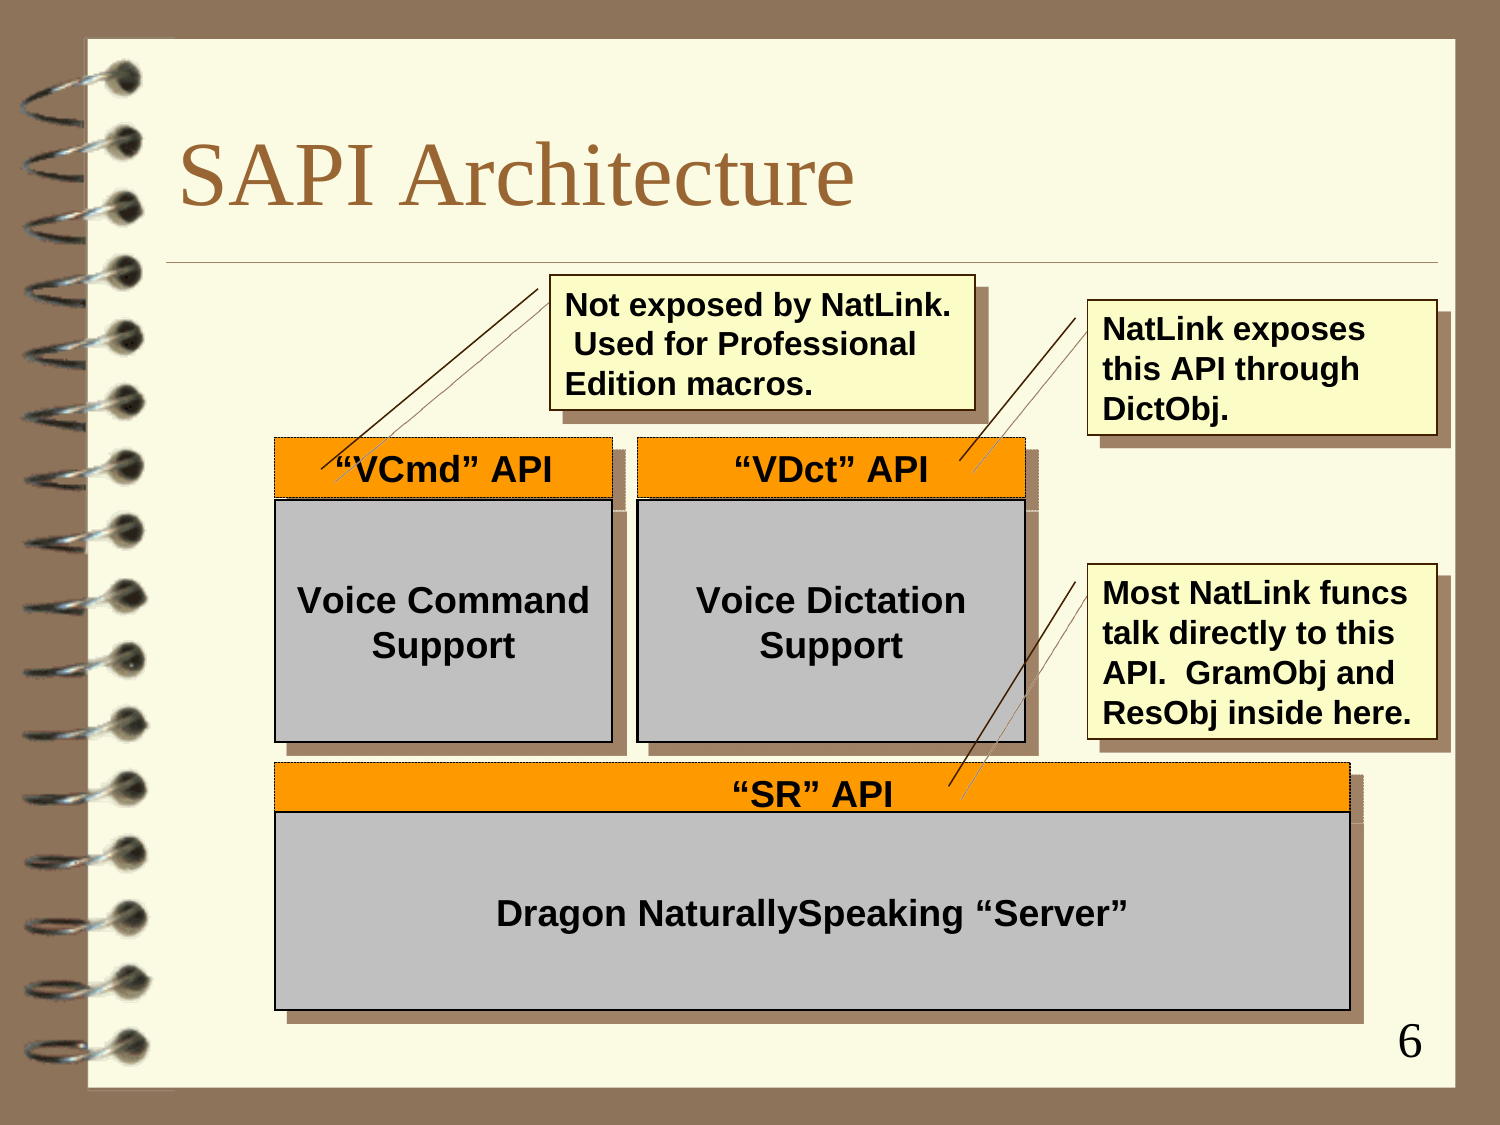

# SAPI Architecture
Not exposed by NatLink. Used for Professional Edition macros.
NatLink exposes this API through DictObj.
“VCmd” API
“VDct” API
Voice Command Support
Voice Dictation Support
Most NatLink funcs talk directly to this API. GramObj and ResObj inside here.
“SR” API
Dragon NaturallySpeaking “Server”
6